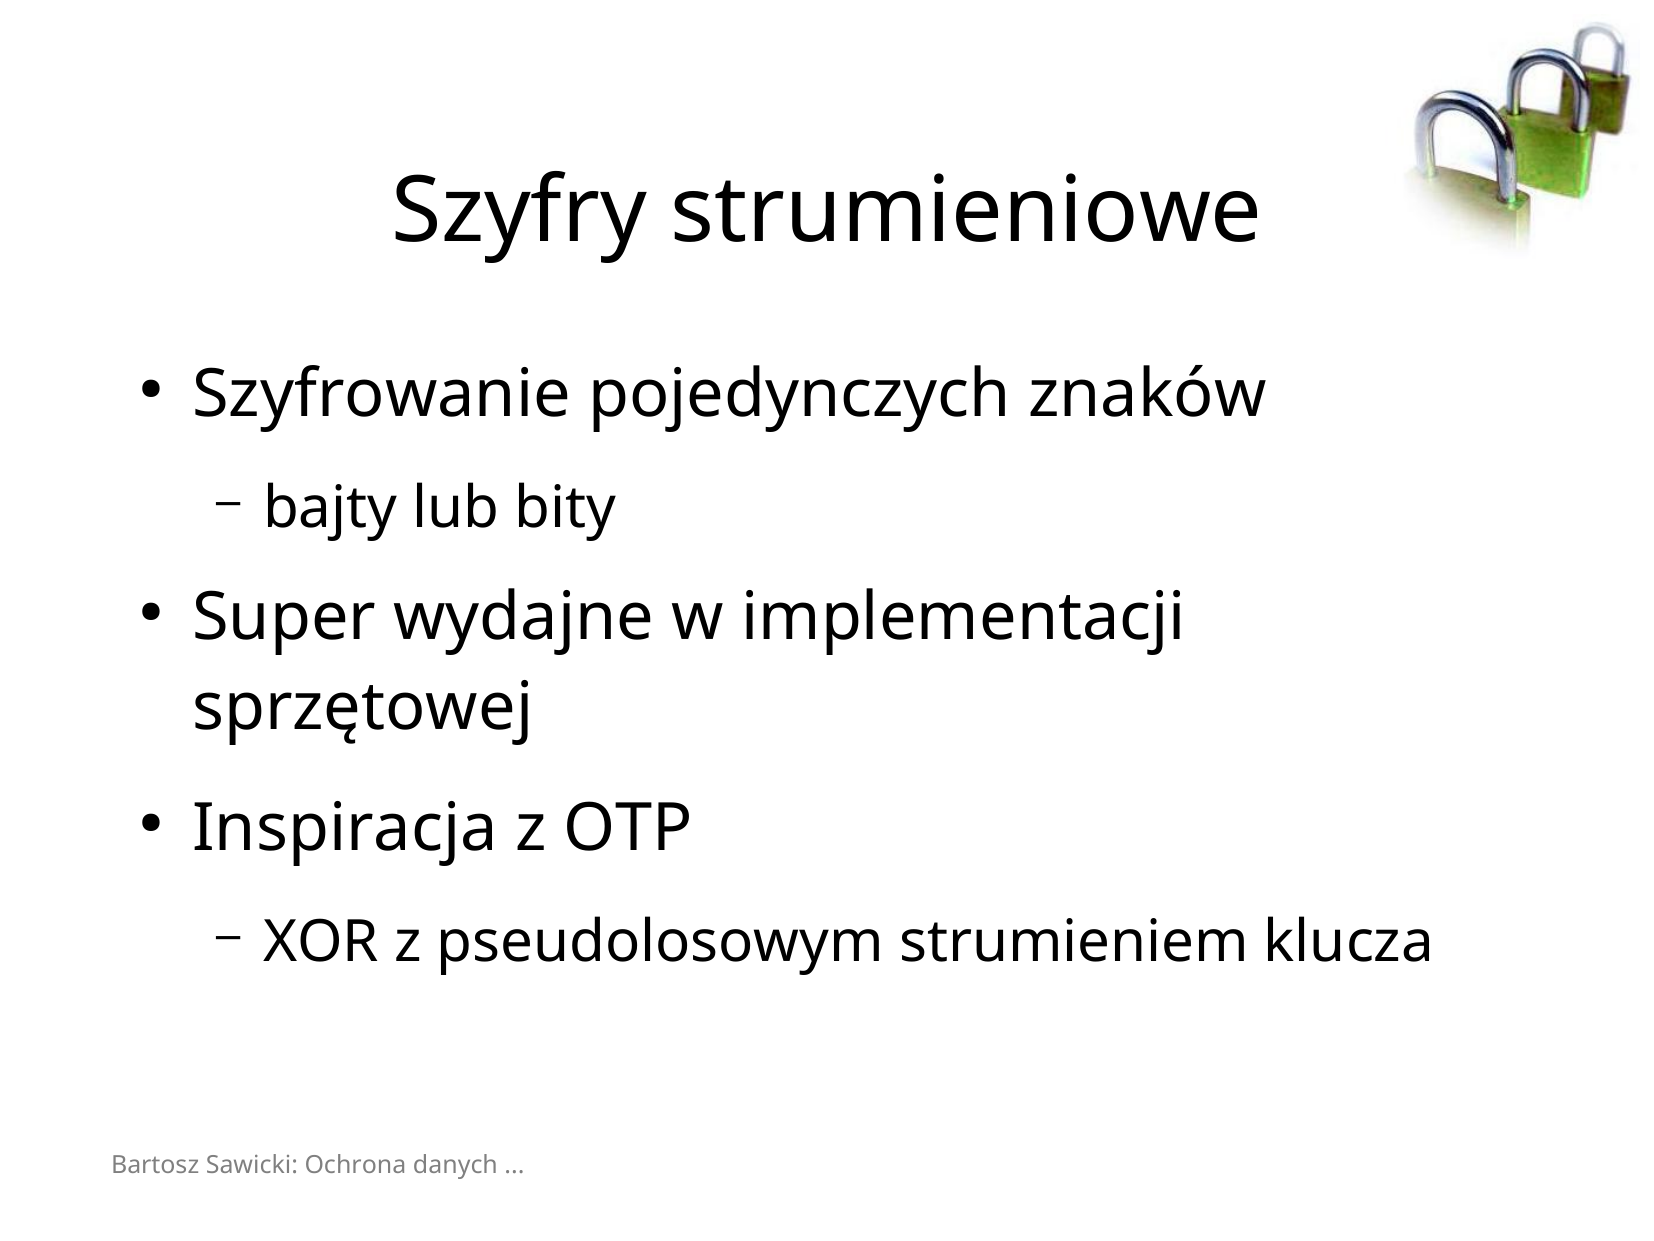

# Szyfry strumieniowe
Szyfrowanie pojedynczych znaków
bajty lub bity
Super wydajne w implementacji sprzętowej
Inspiracja z OTP
XOR z pseudolosowym strumieniem klucza